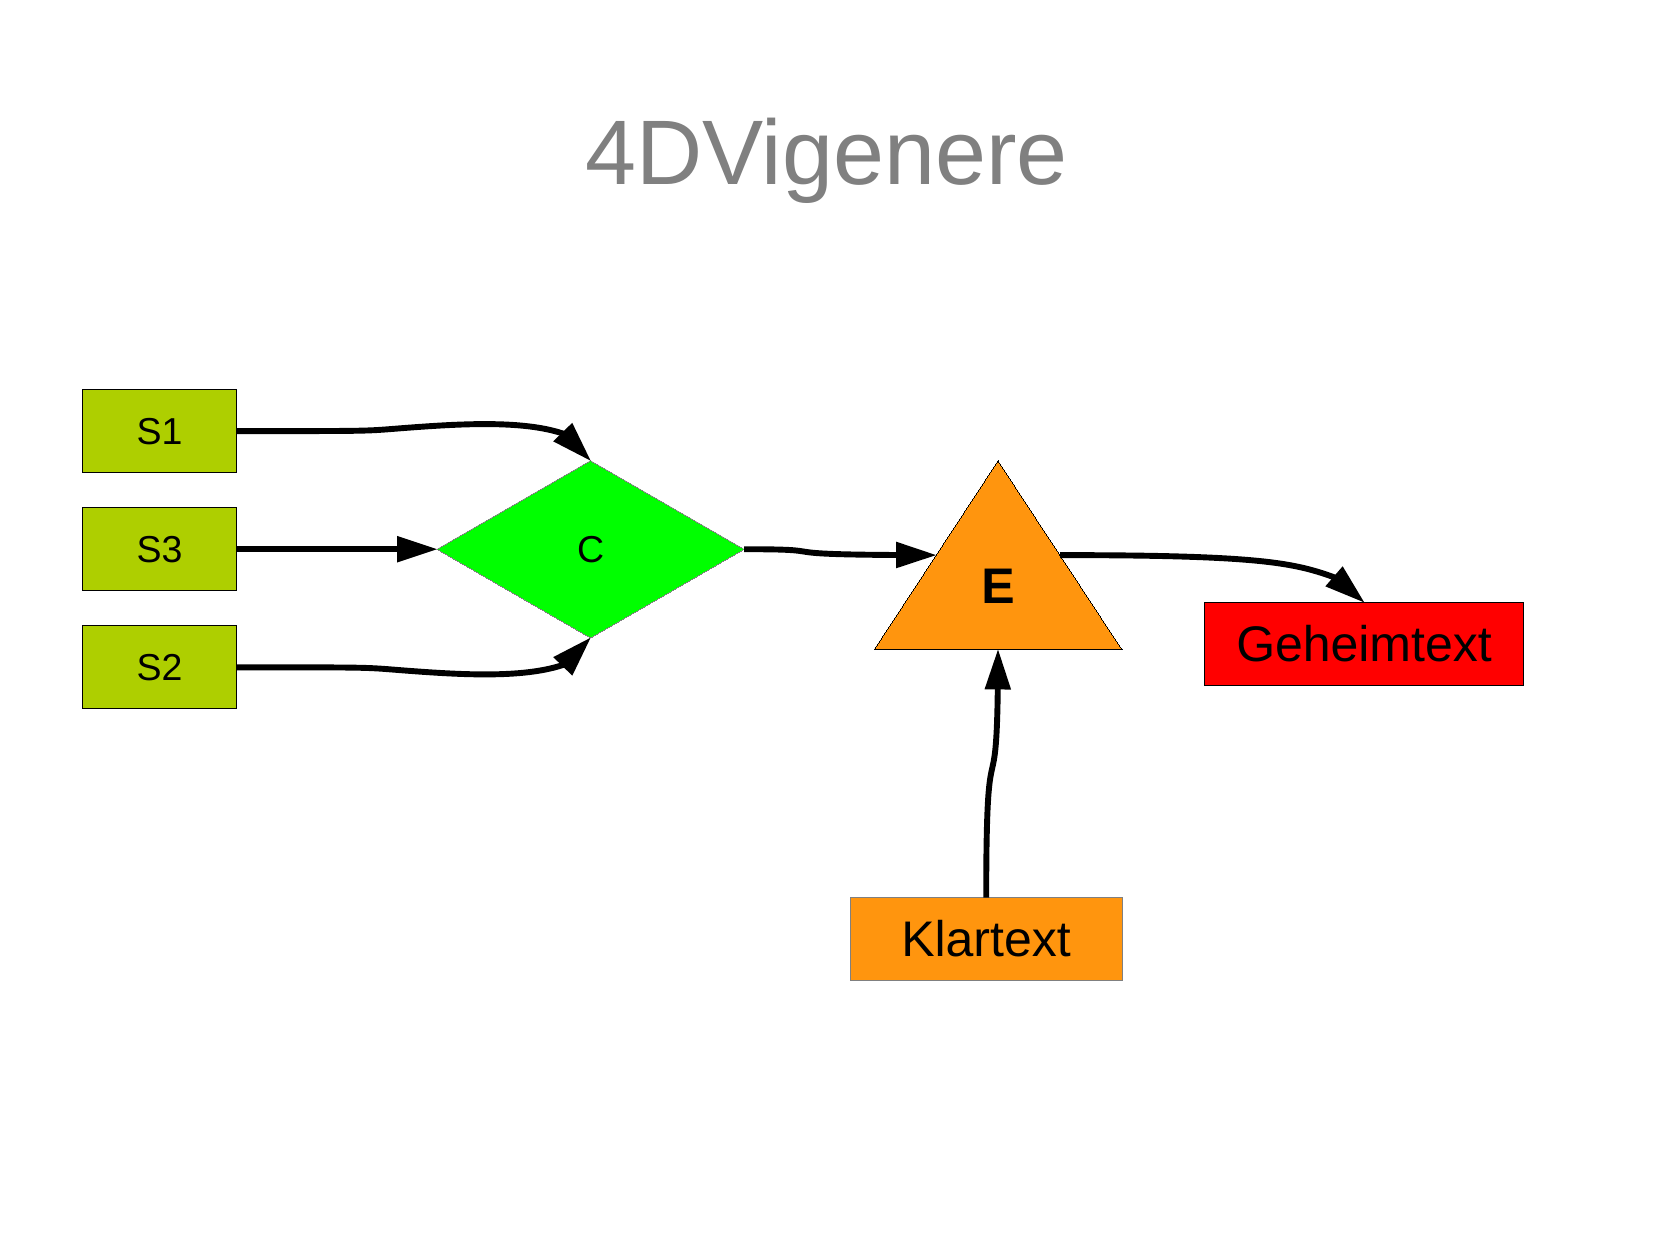

# 4DVigenere
S1
C
E
S3
Geheimtext
S2
Klartext